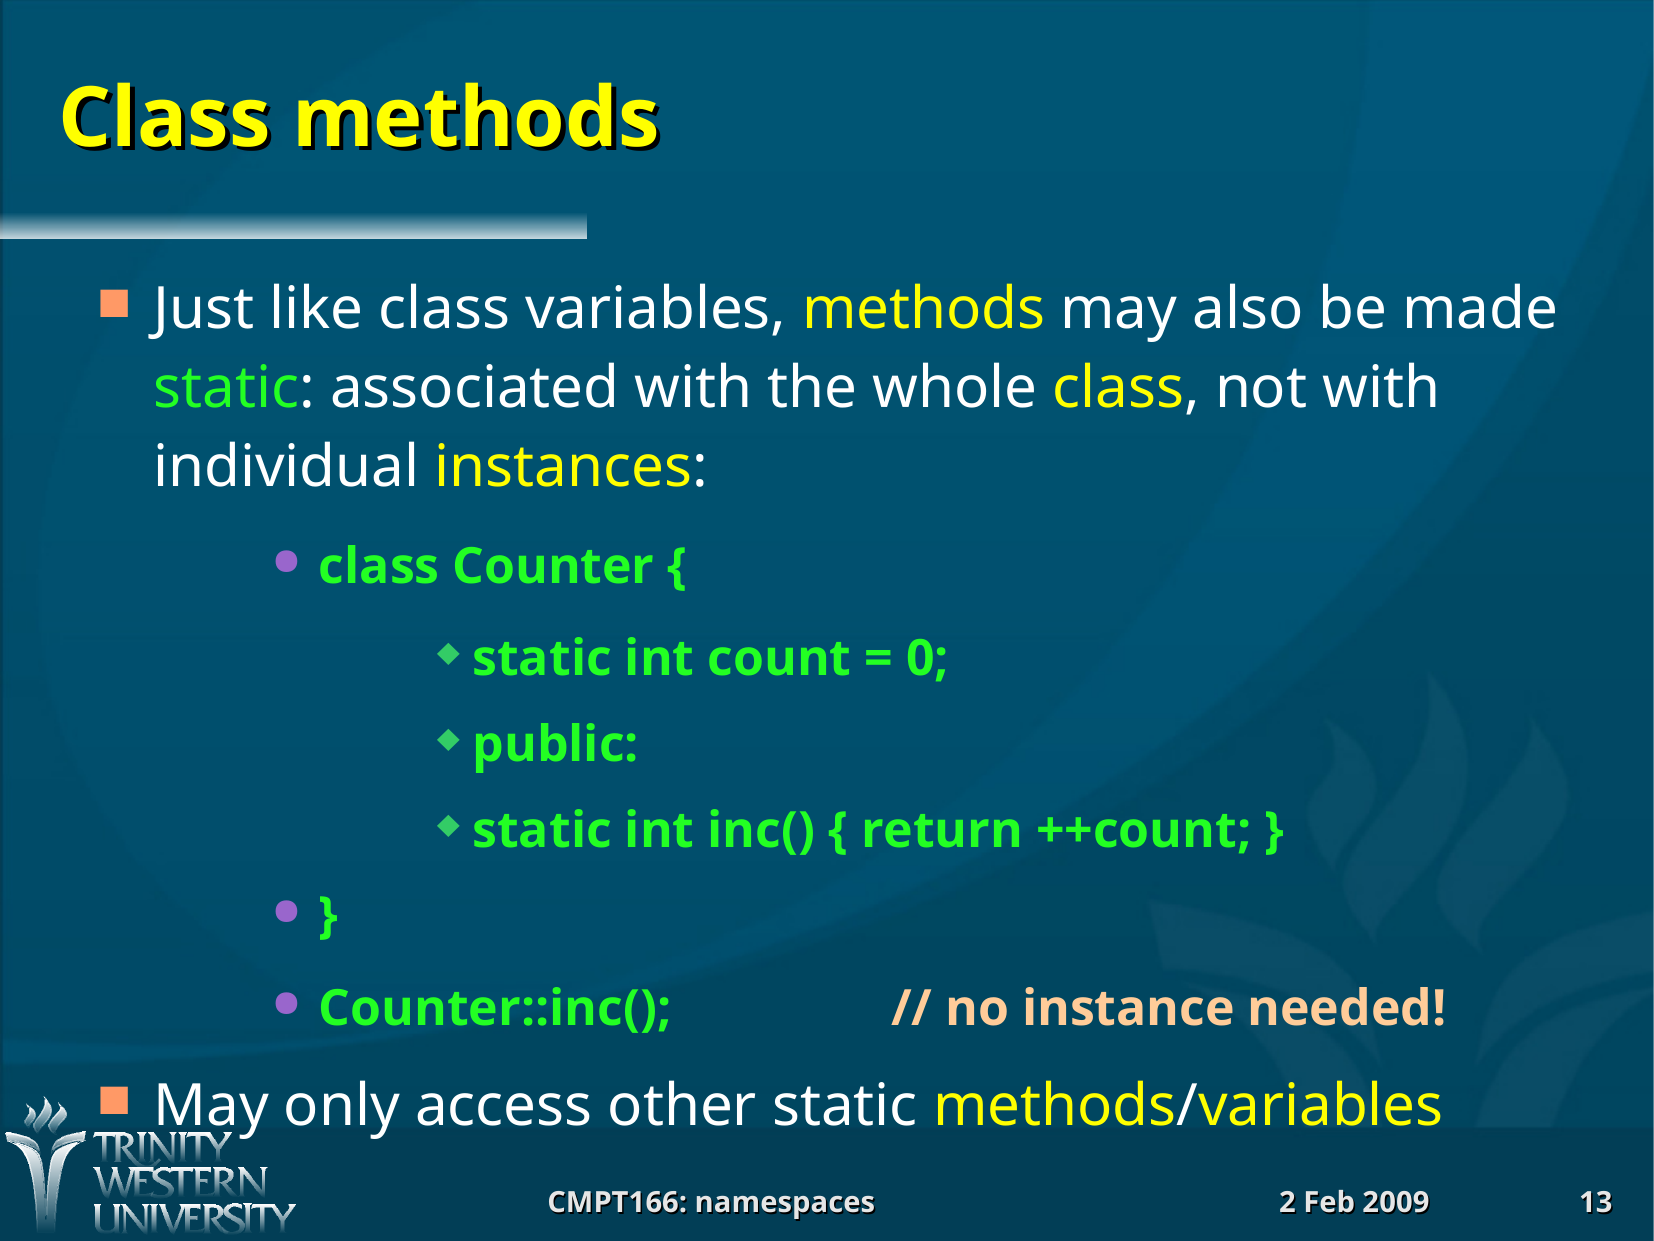

# Class methods
Just like class variables, methods may also be made static: associated with the whole class, not with individual instances:
class Counter {
static int count = 0;
public:
static int inc() { return ++count; }
}
Counter::inc();			// no instance needed!
May only access other static methods/variables
CMPT166: namespaces
2 Feb 2009
13